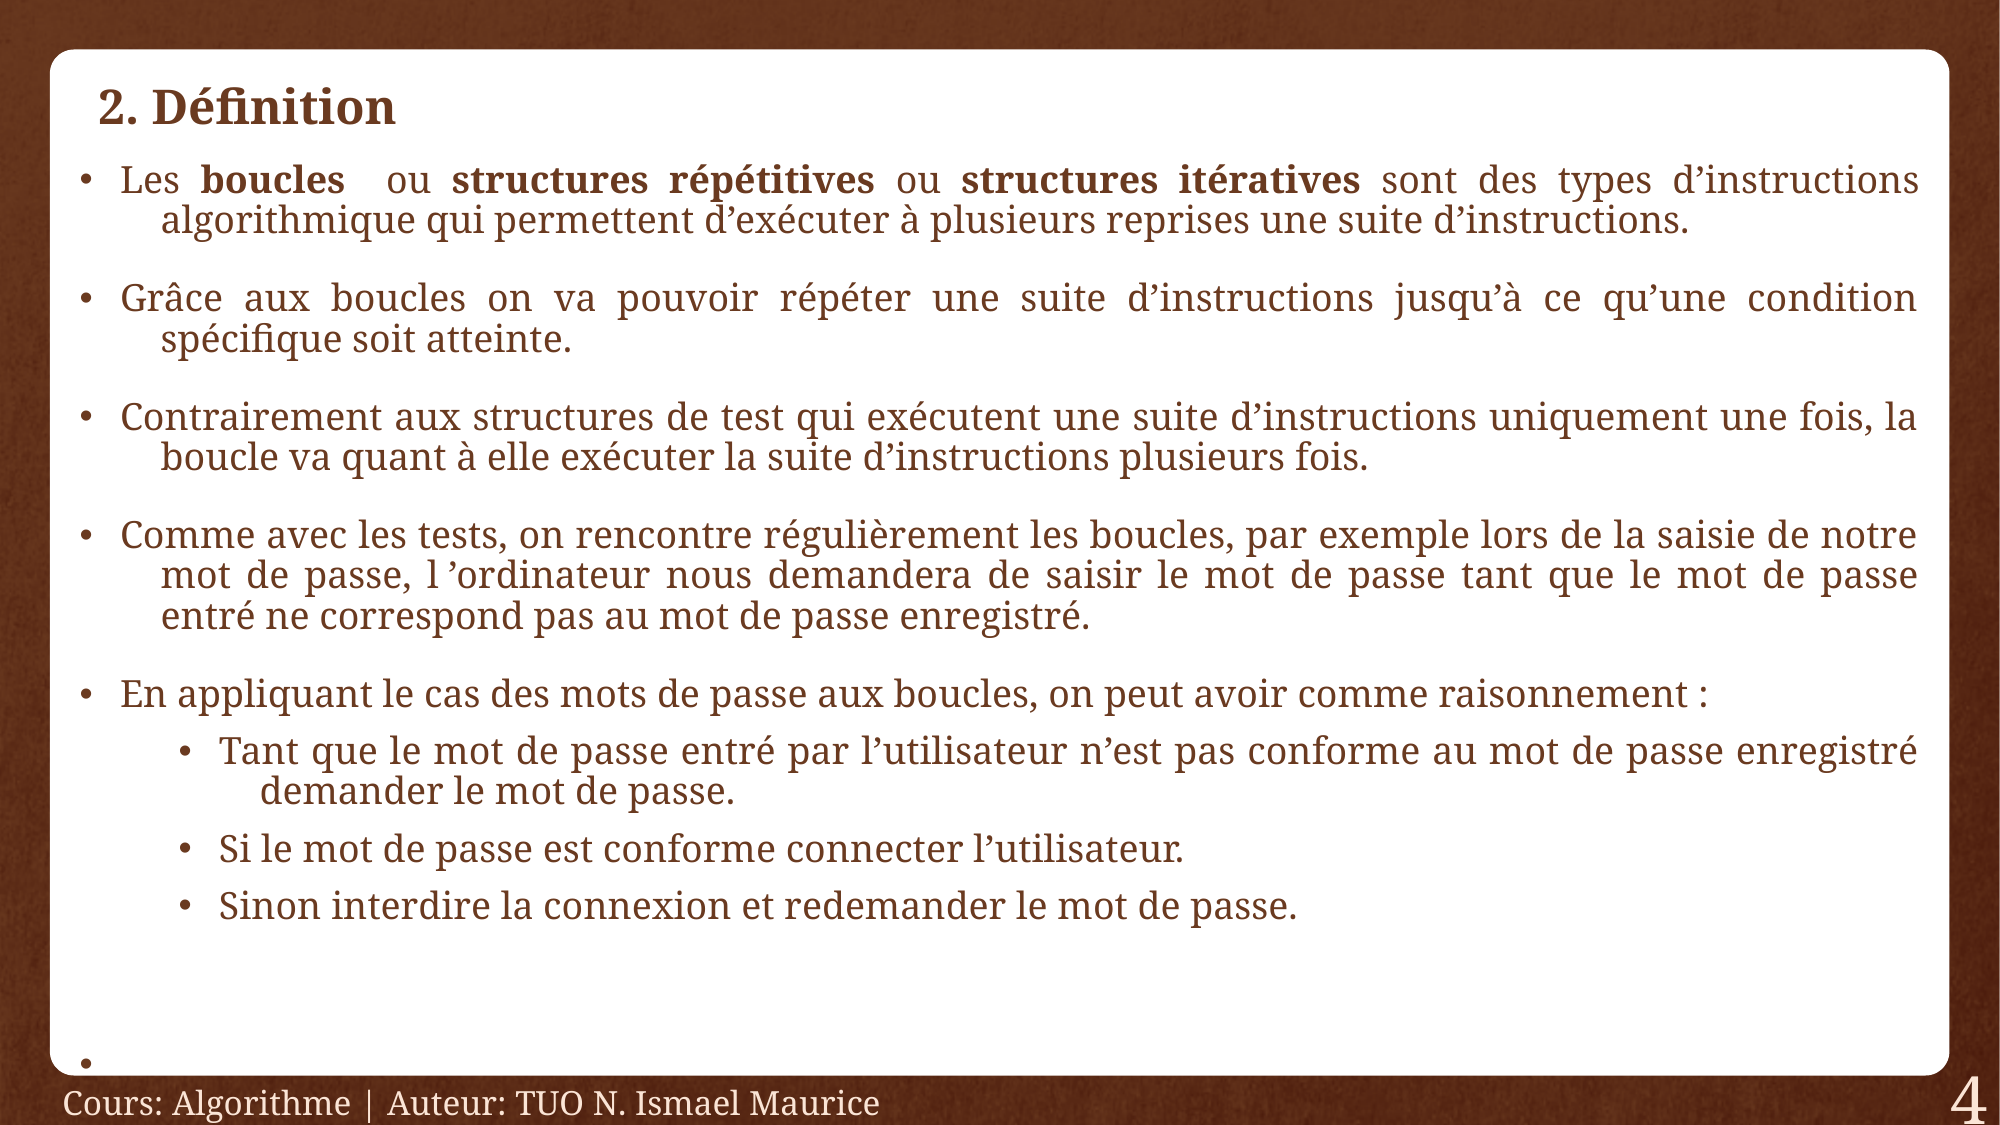

# 2. Définition
Les boucles ou structures répétitives ou structures itératives sont des types d’instructions algorithmique qui permettent d’exécuter à plusieurs reprises une suite d’instructions.
Grâce aux boucles on va pouvoir répéter une suite d’instructions jusqu’à ce qu’une condition spécifique soit atteinte.
Contrairement aux structures de test qui exécutent une suite d’instructions uniquement une fois, la boucle va quant à elle exécuter la suite d’instructions plusieurs fois.
Comme avec les tests, on rencontre régulièrement les boucles, par exemple lors de la saisie de notre mot de passe, l ’ordinateur nous demandera de saisir le mot de passe tant que le mot de passe entré ne correspond pas au mot de passe enregistré.
En appliquant le cas des mots de passe aux boucles, on peut avoir comme raisonnement :
Tant que le mot de passe entré par l’utilisateur n’est pas conforme au mot de passe enregistré demander le mot de passe.
Si le mot de passe est conforme connecter l’utilisateur.
Sinon interdire la connexion et redemander le mot de passe.
Cours: Algorithme | Auteur: TUO N. Ismael Maurice